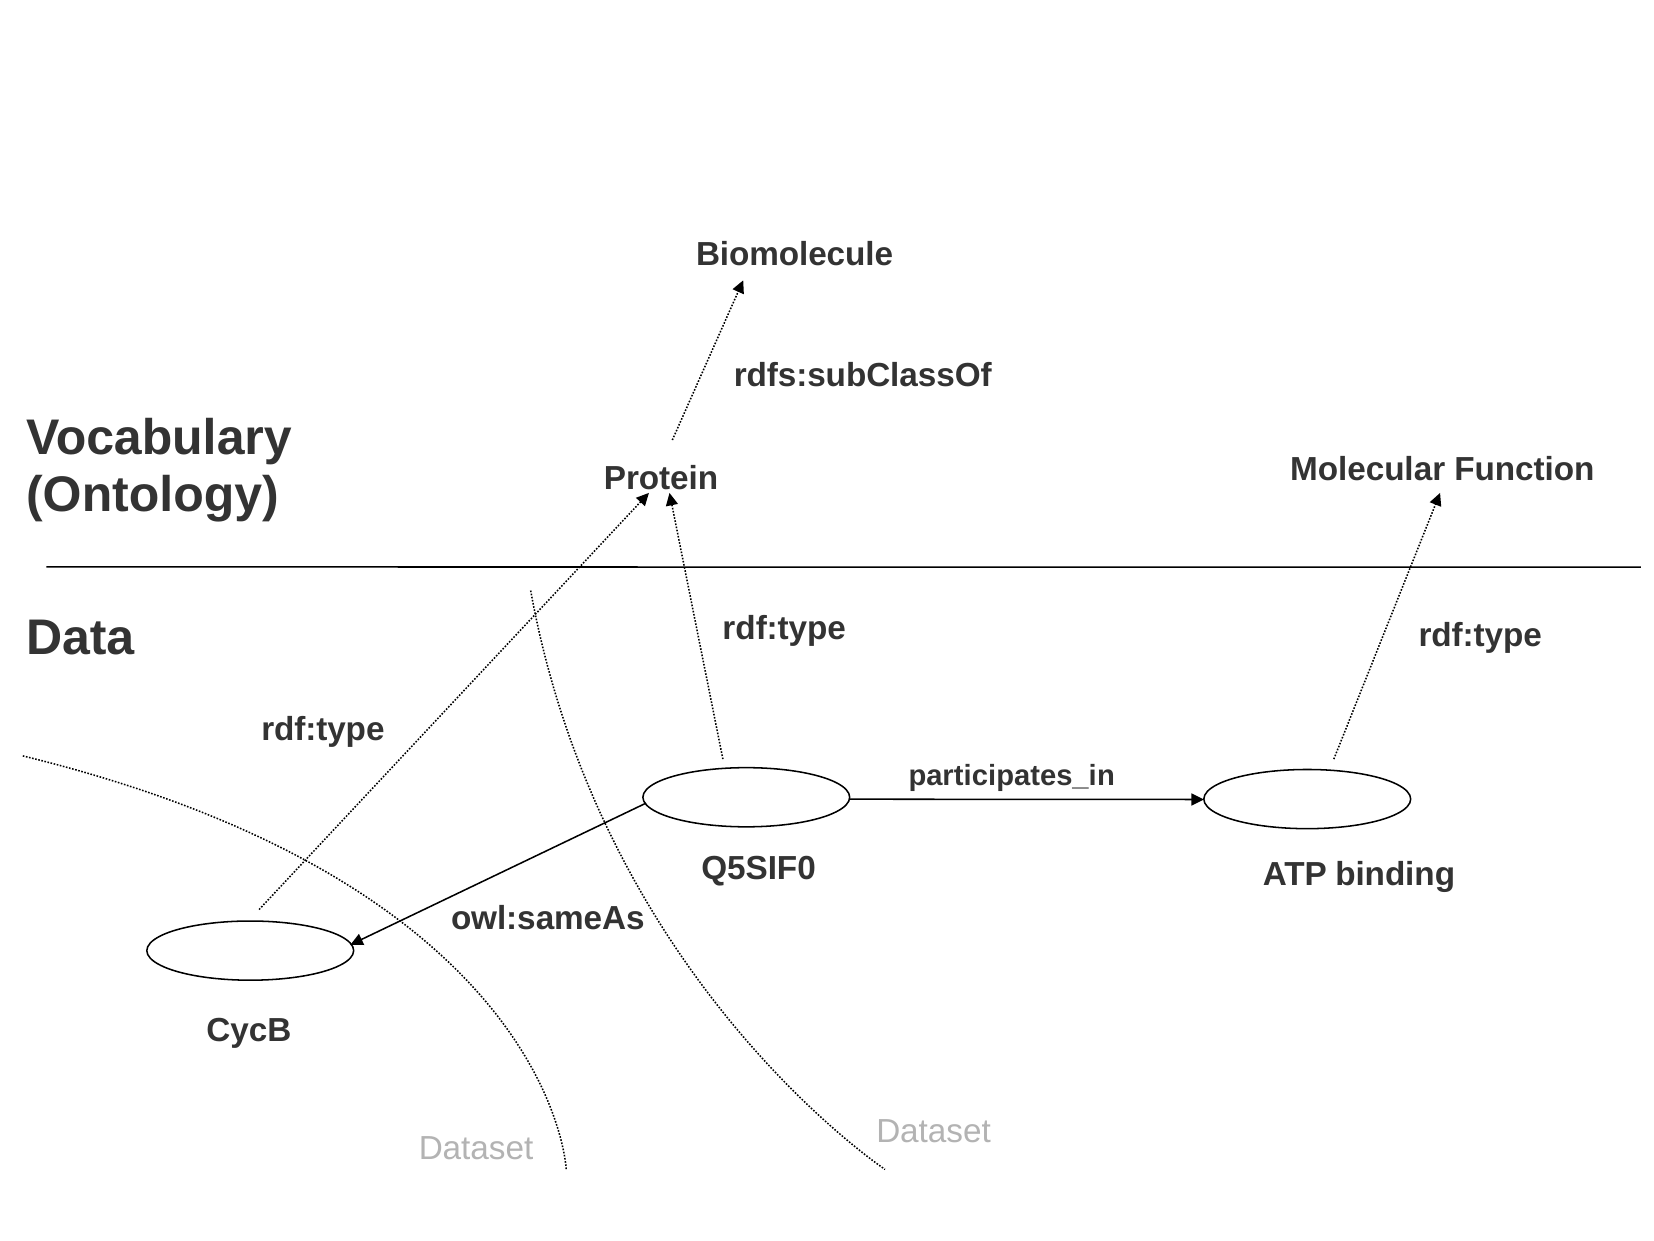

Biomolecule
rdfs:subClassOf
Vocabulary
(Ontology)
Molecular Function
Protein
Data
rdf:type
rdf:type
rdf:type
participates_in
Q5SIF0
ATP binding
owl:sameAs
CycB
Dataset
Dataset